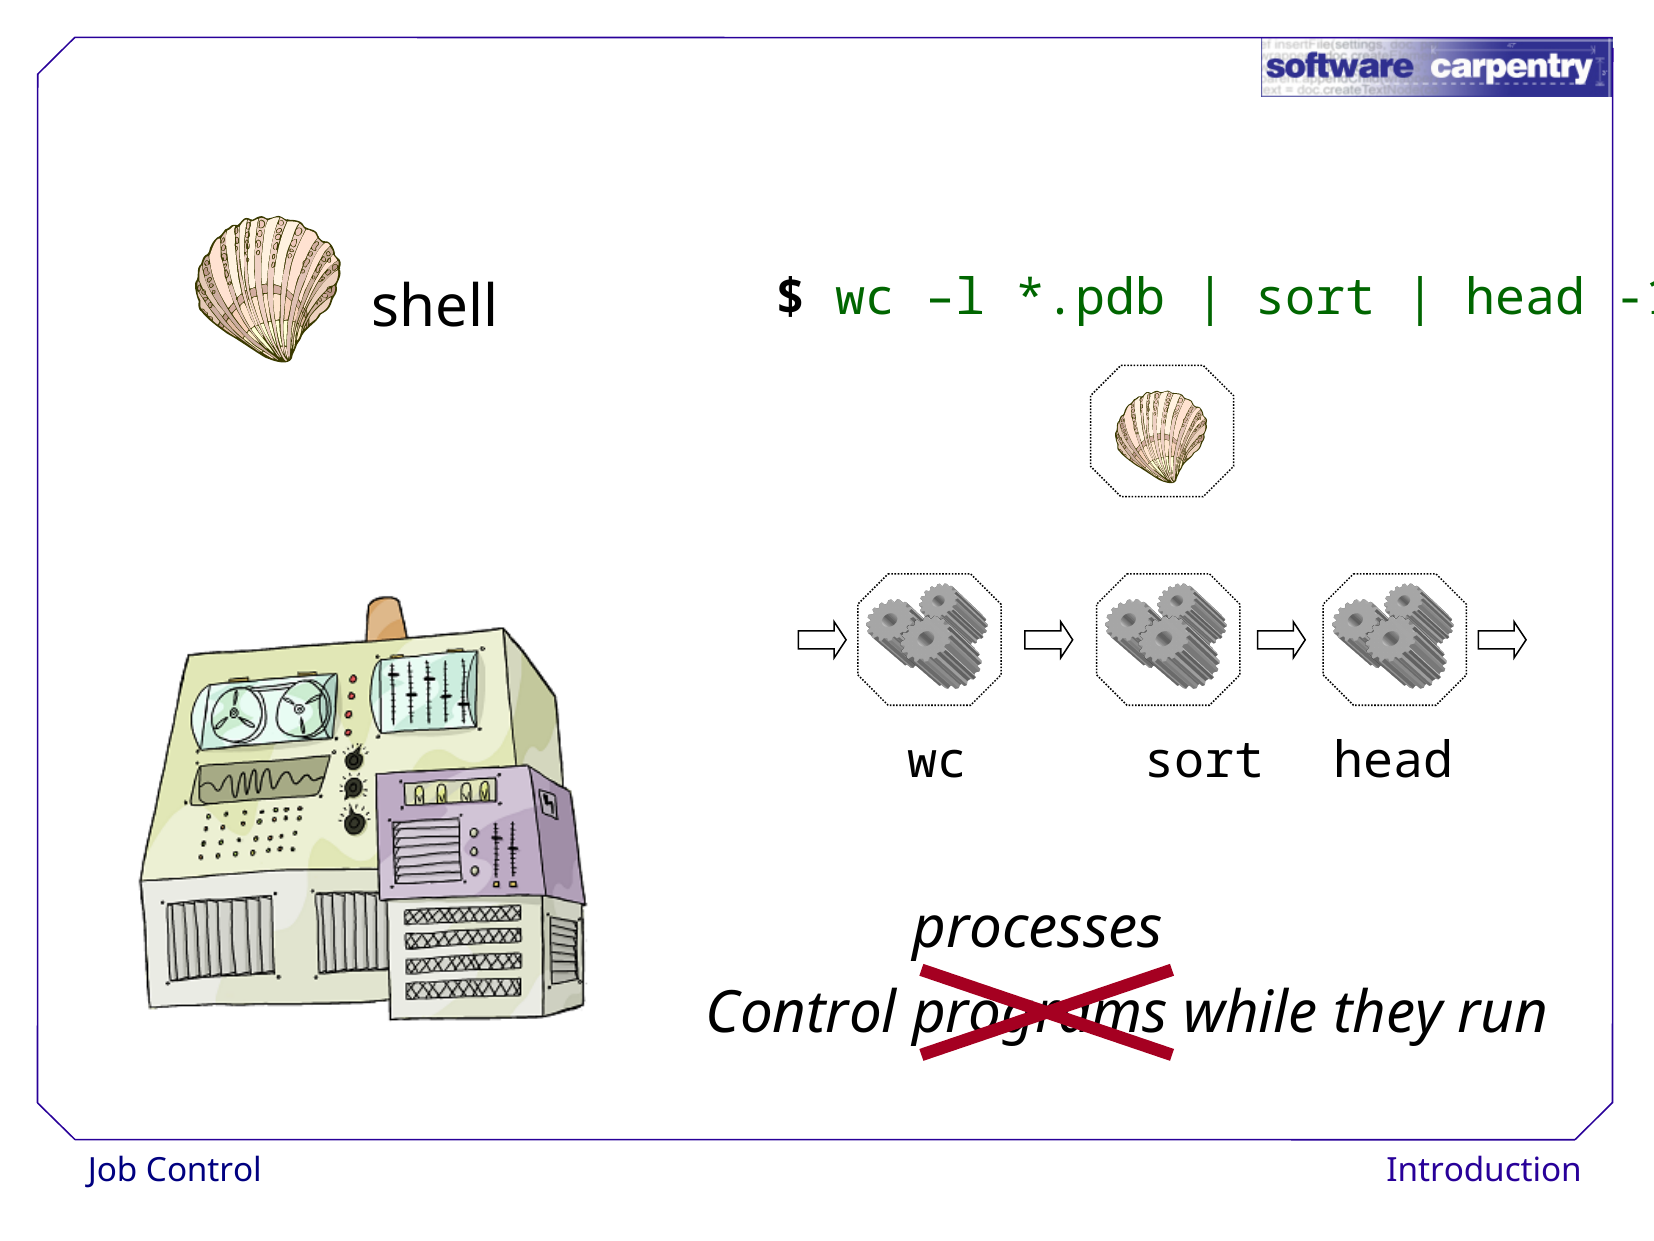

shell
$ wc –l *.pdb | sort | head -1
wc
sort
head
processes
Control programs while they run